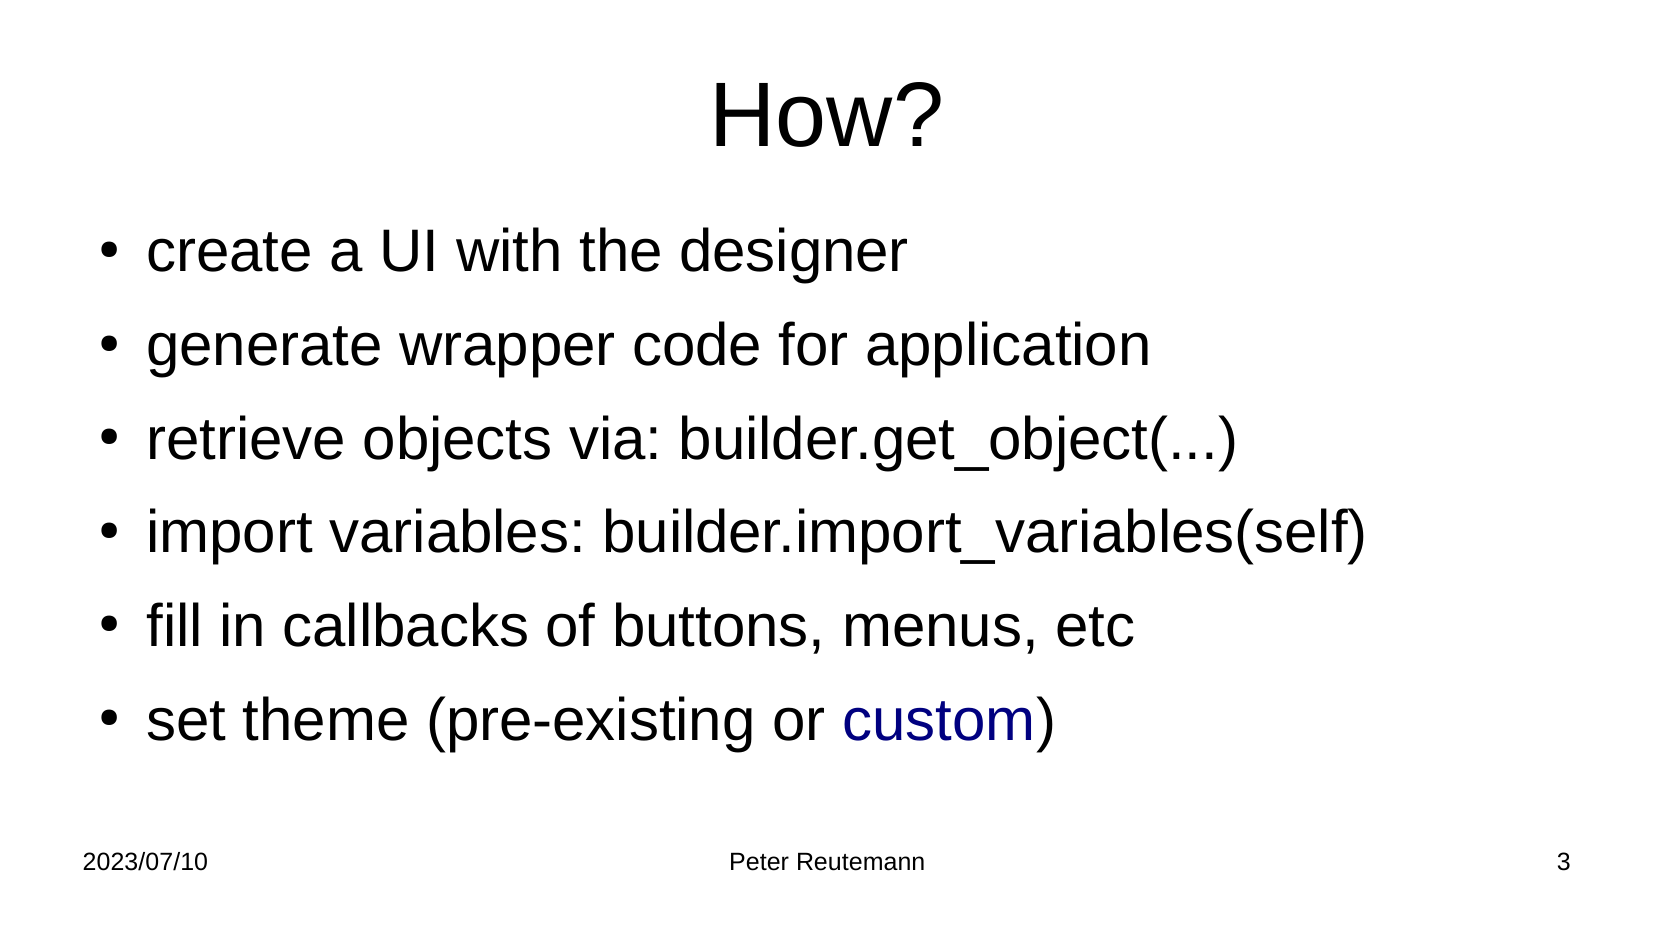

# How?
create a UI with the designer
generate wrapper code for application
retrieve objects via: builder.get_object(...)
import variables: builder.import_variables(self)
fill in callbacks of buttons, menus, etc
set theme (pre-existing or custom)
2023/07/10
Peter Reutemann
3